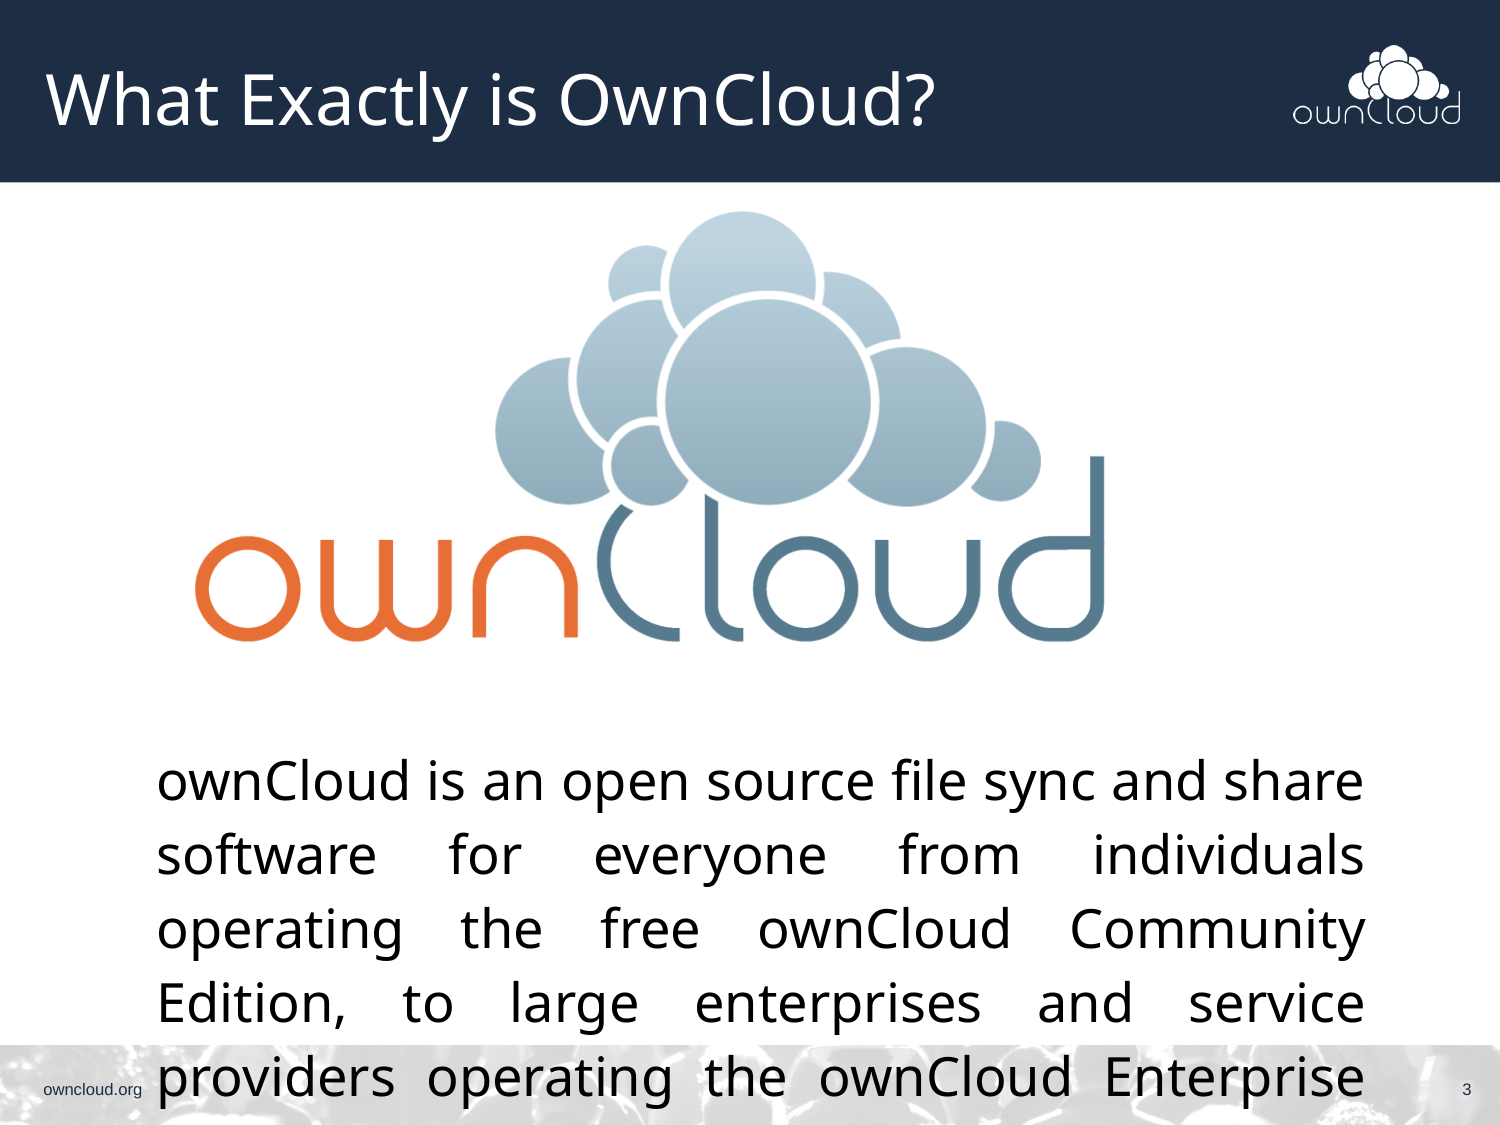

# What Exactly is OwnCloud?
ownCloud is an open source file sync and share software for everyone from individuals operating the free ownCloud Community Edition, to large enterprises and service providers operating the ownCloud Enterprise Edition.